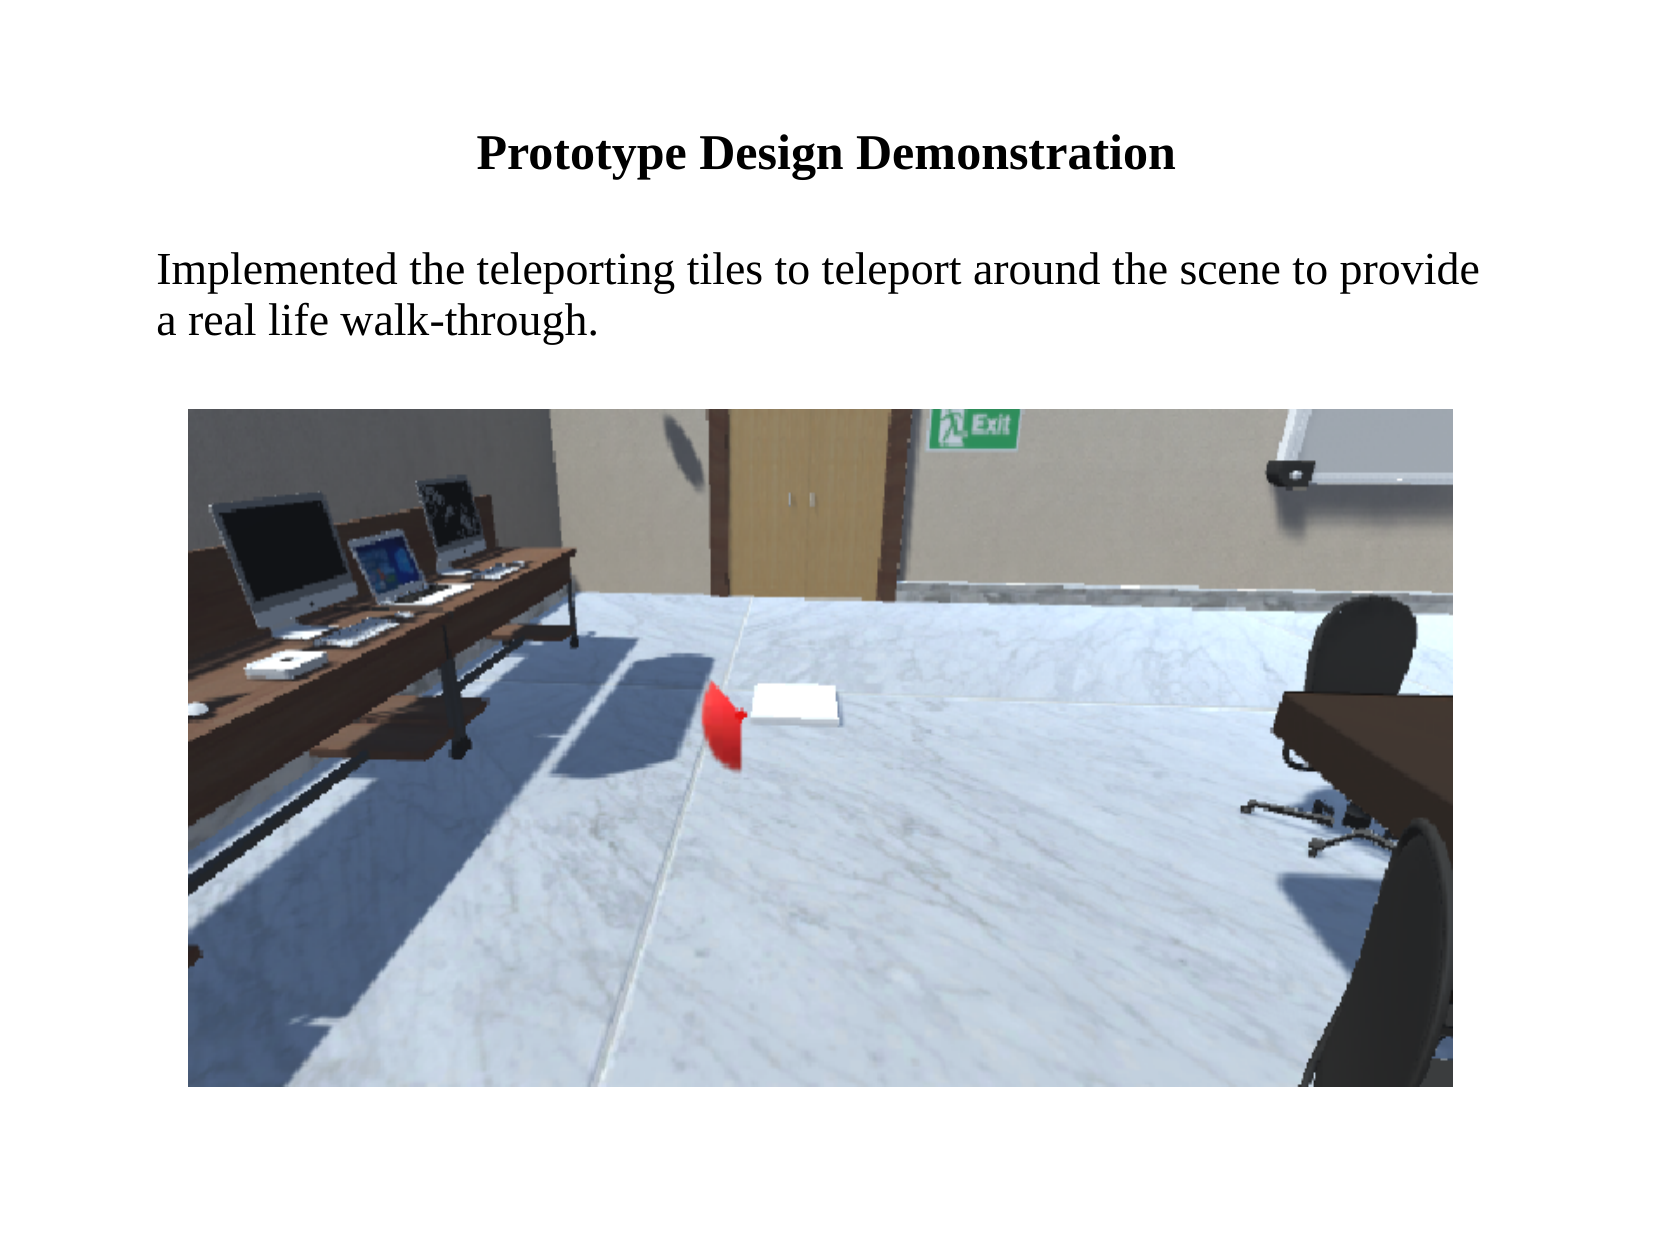

# Prototype Design Demonstration
Implemented the teleporting tiles to teleport around the scene to provide a real life walk-through.